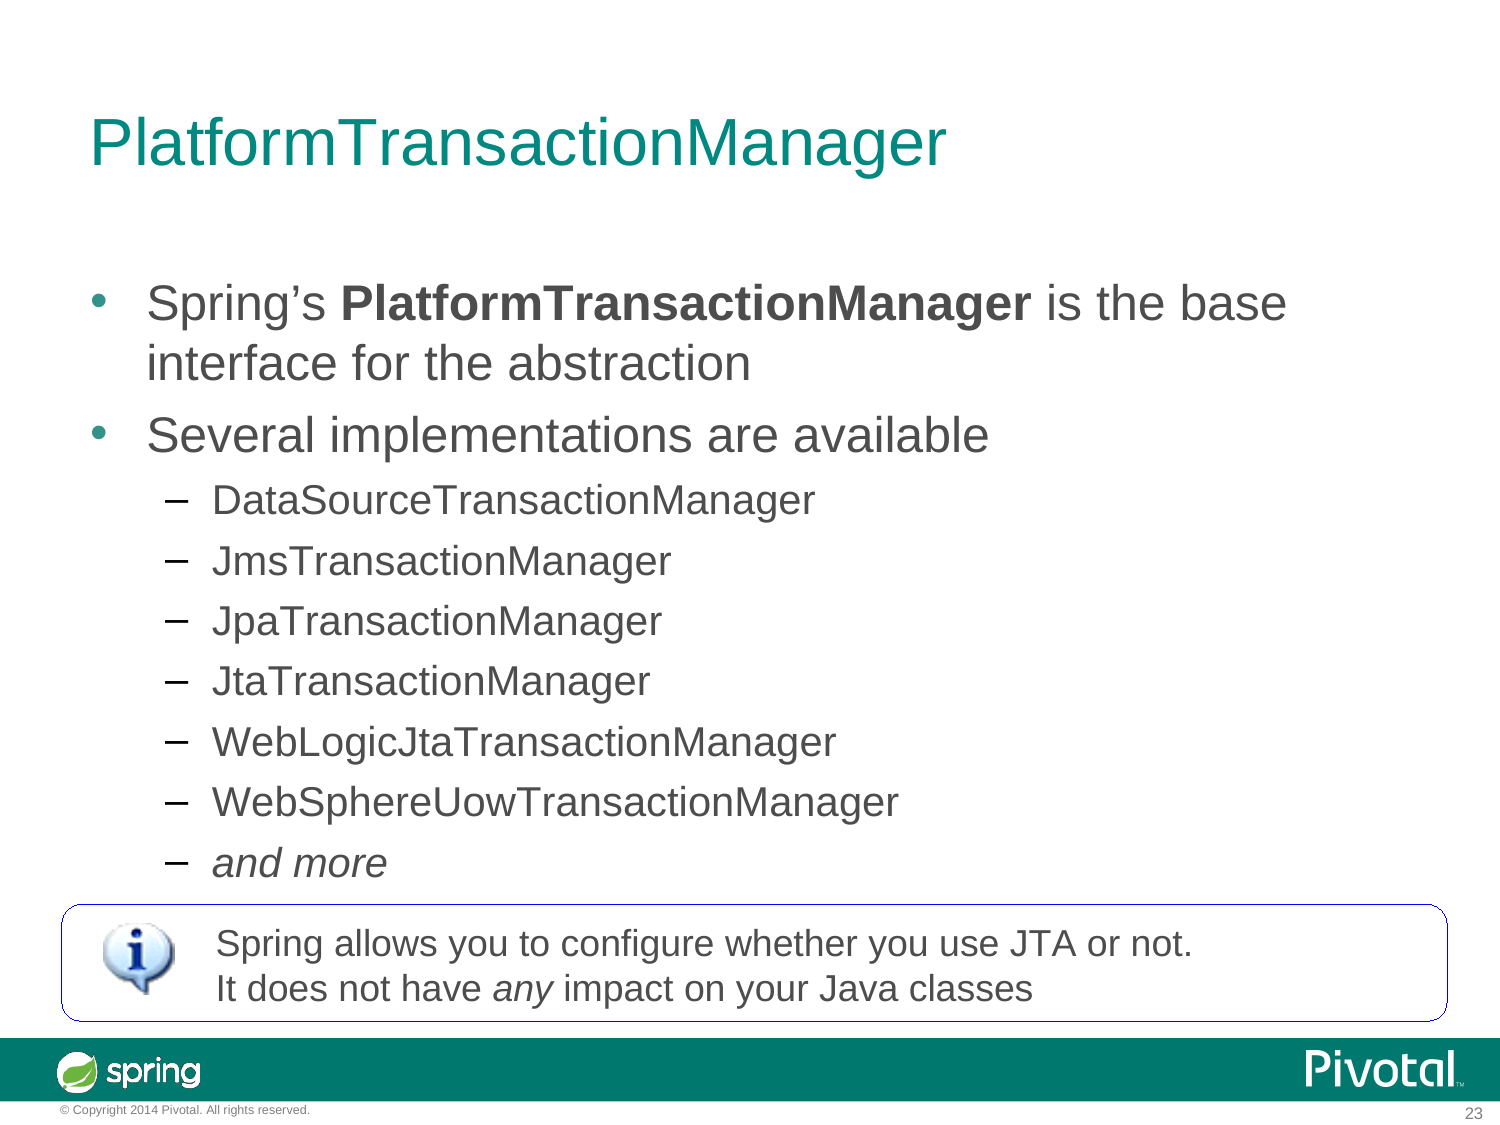

# PlatformTransactionManager
Spring’s PlatformTransactionManager is the base interface for the abstraction
Several implementations are available
DataSourceTransactionManager
JmsTransactionManager
JpaTransactionManager
JtaTransactionManager
WebLogicJtaTransactionManager
WebSphereUowTransactionManager
and more
Spring allows you to configure whether you use JTA or not.
It does not have any impact on your Java classes